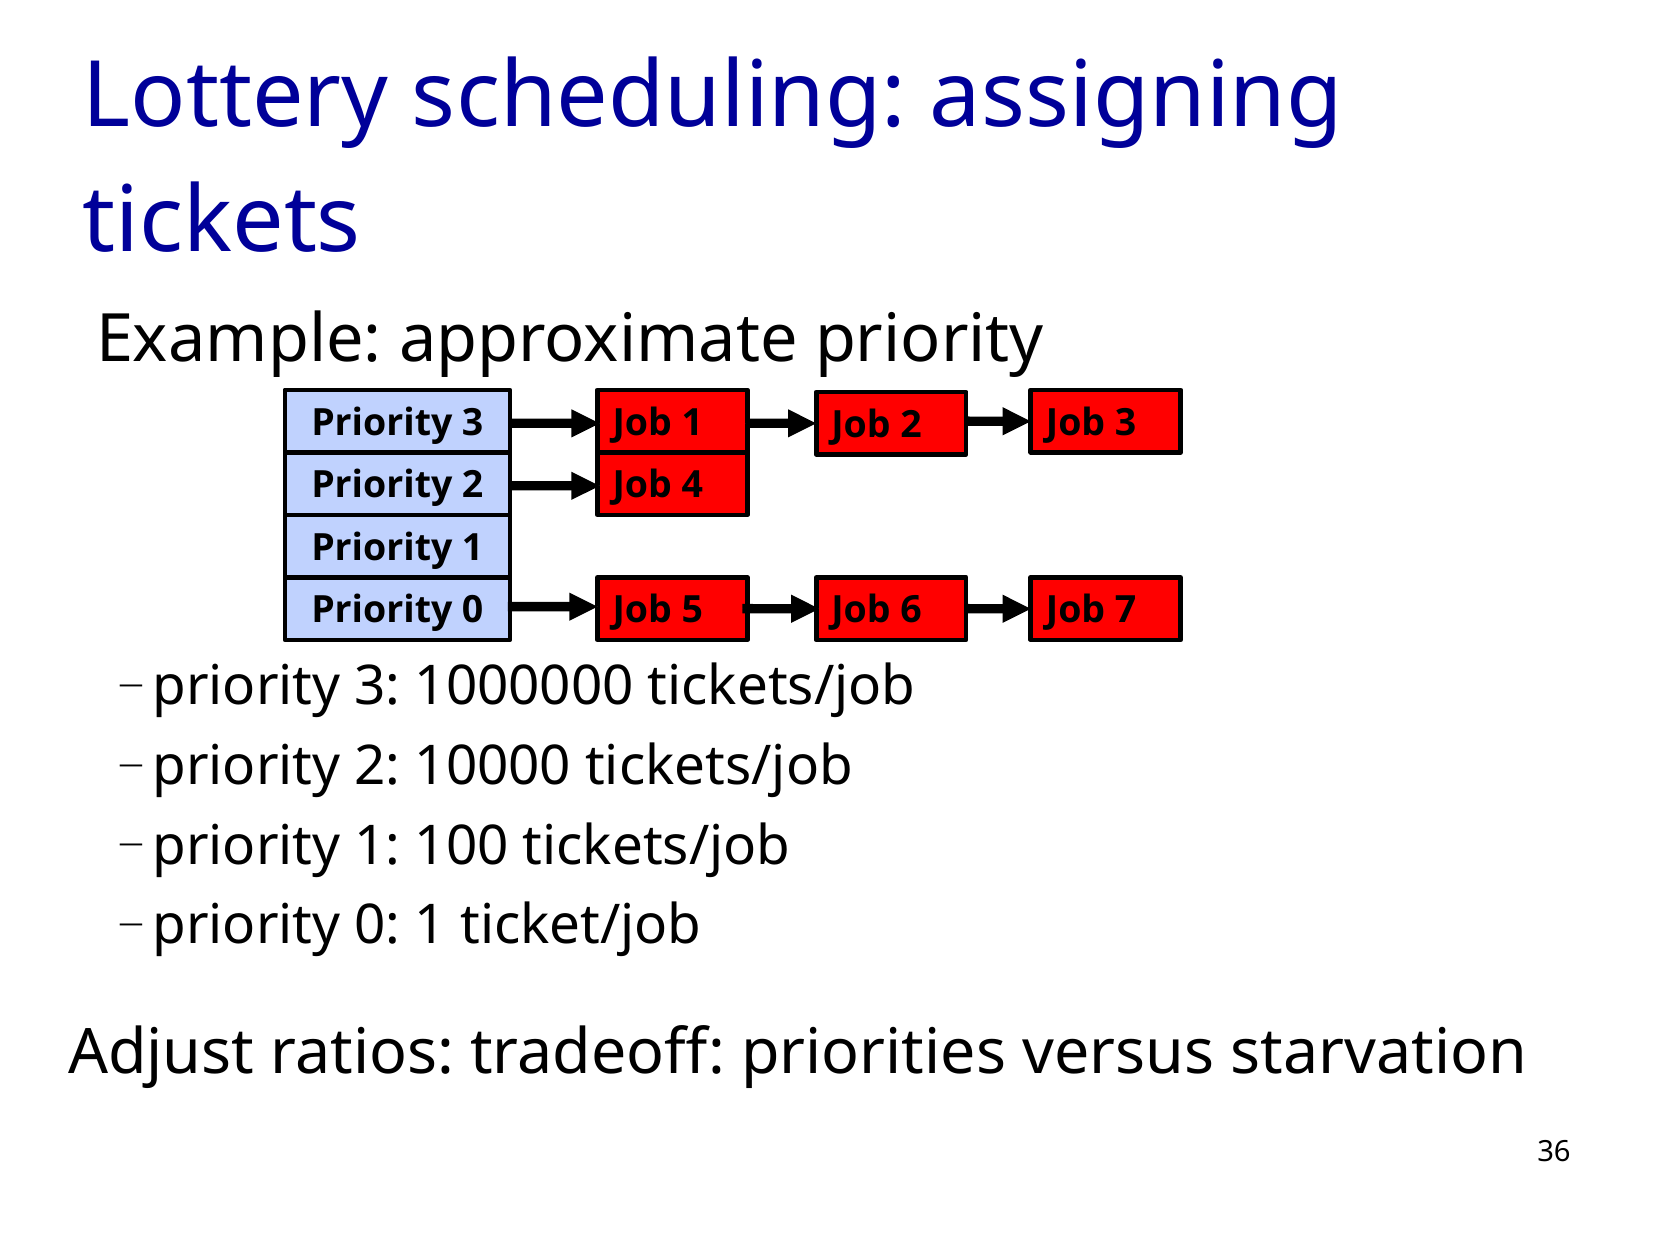

# Lottery scheduling: assigning tickets
Example: approximate priority
Priority 3
Job 1
Job 3
Job 2
Priority 2
Job 4
Priority 1
Priority 0
Job 5
Job 6
Job 7
priority 3: 1000000 tickets/job
priority 2: 10000 tickets/job
priority 1: 100 tickets/job
priority 0: 1 ticket/job
Adjust ratios: tradeoff: priorities versus starvation
36